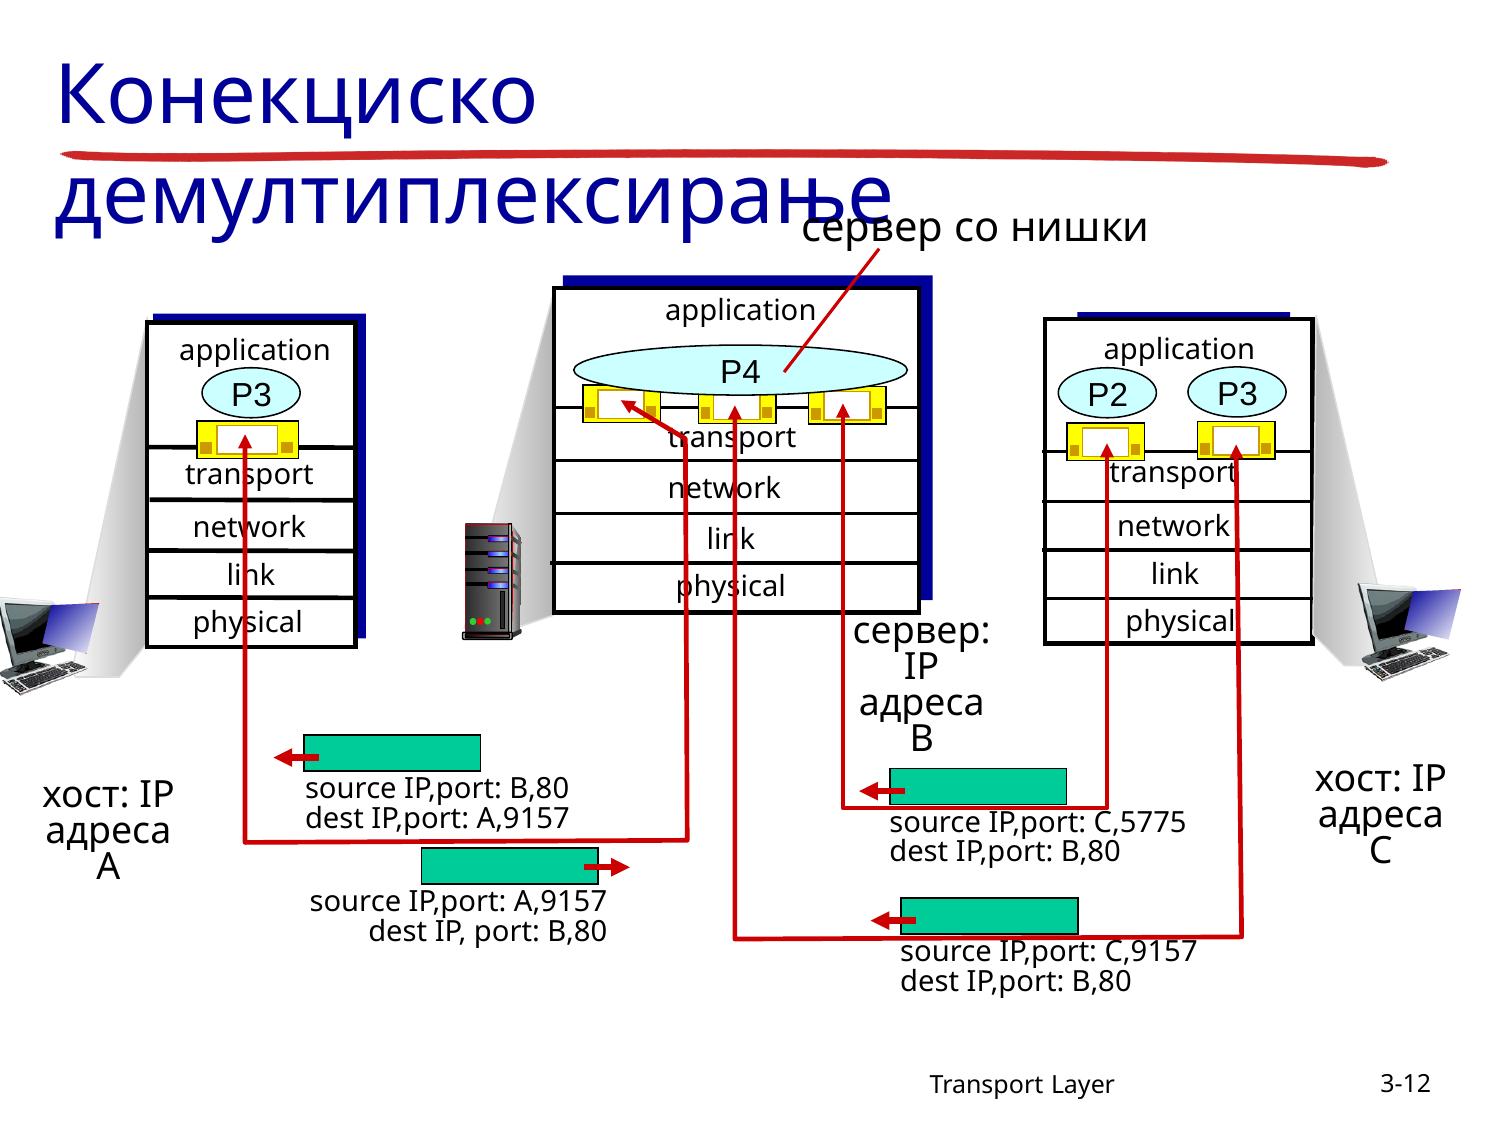

# Конекциско демултиплексирање
сервер со нишки
application
application
application
P4
P3
P3
P2
transport
transport
transport
network
network
network
link
link
link
physical
physical
physical
сервер: IP адреса B
source IP,port: B,80
dest IP,port: A,9157
хост: IP адреса C
source IP,port: C,5775
dest IP,port: B,80
хост: IP адреса A
source IP,port: A,9157
dest IP, port: B,80
source IP,port: C,9157
dest IP,port: B,80
Transport Layer